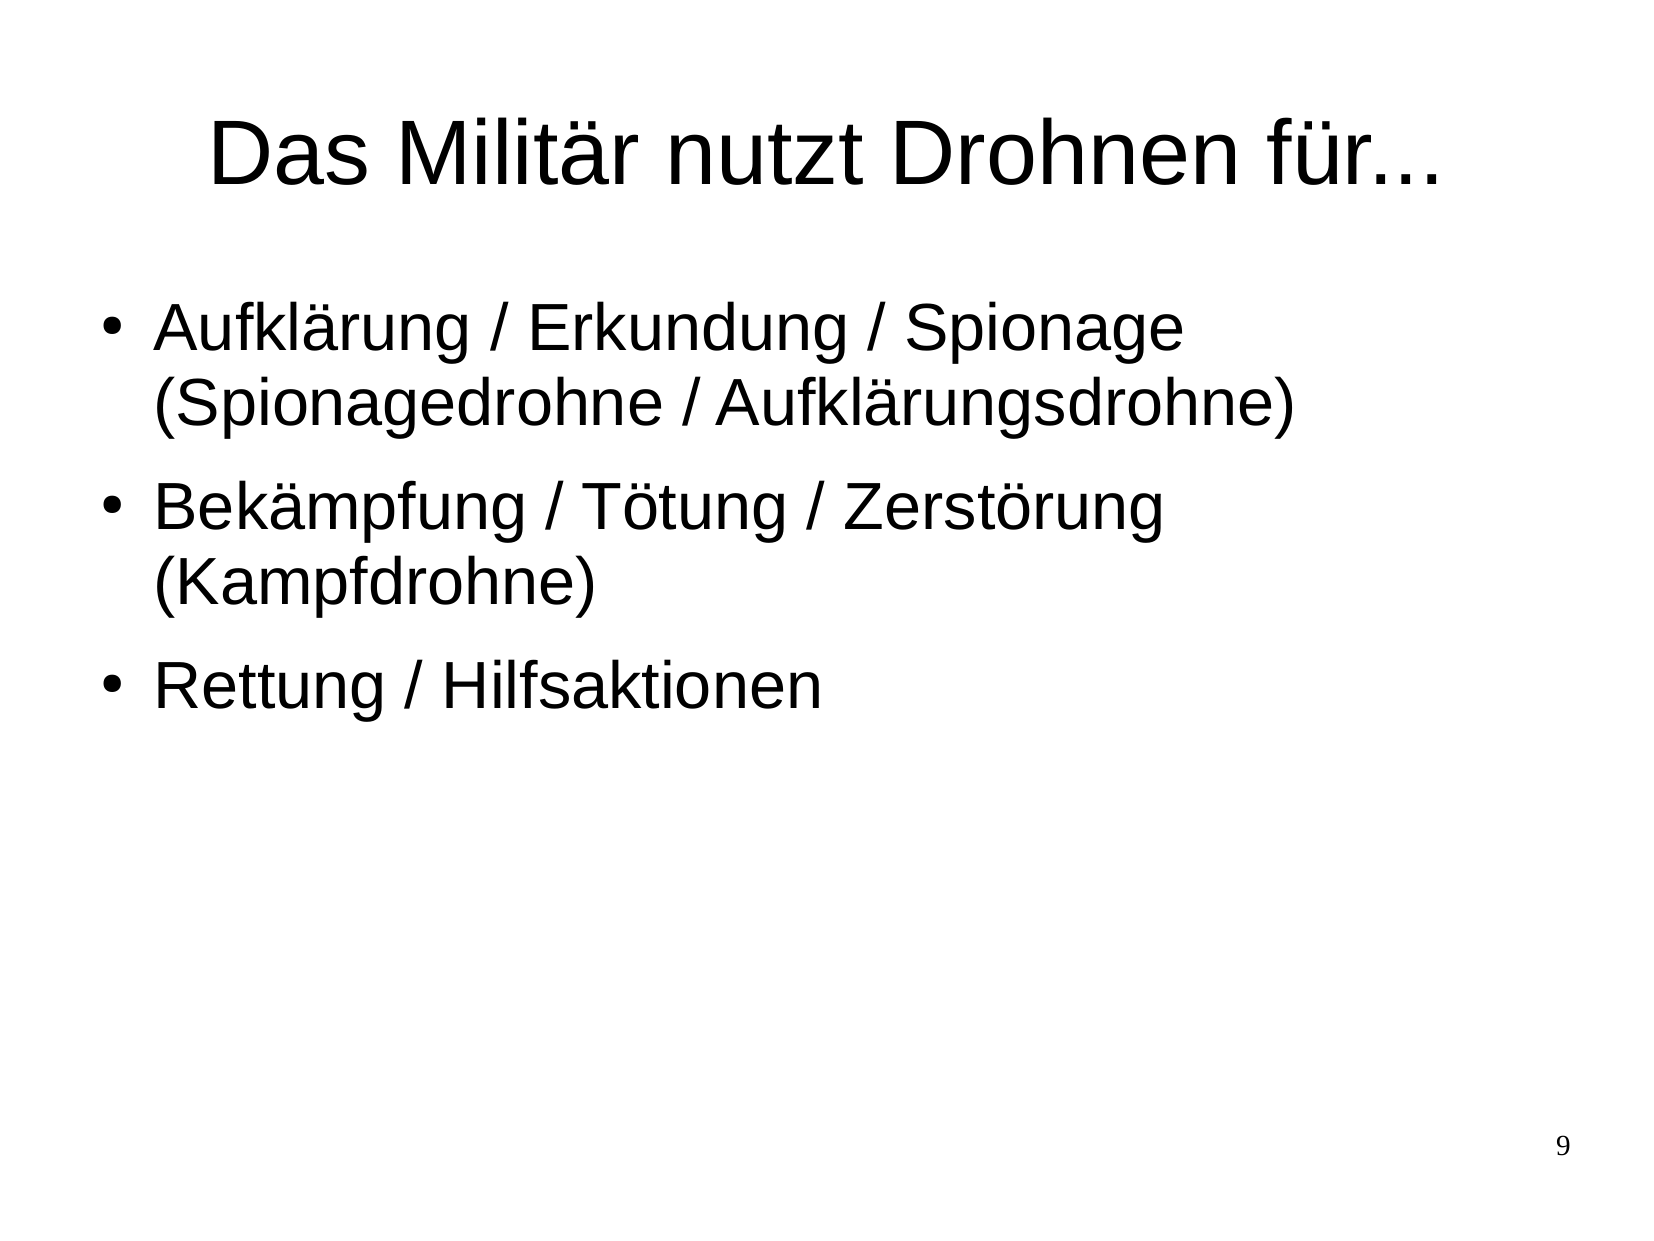

# Das Militär nutzt Drohnen für...
Aufklärung / Erkundung / Spionage (Spionagedrohne / Aufklärungsdrohne)
Bekämpfung / Tötung / Zerstörung (Kampfdrohne)
Rettung / Hilfsaktionen
9